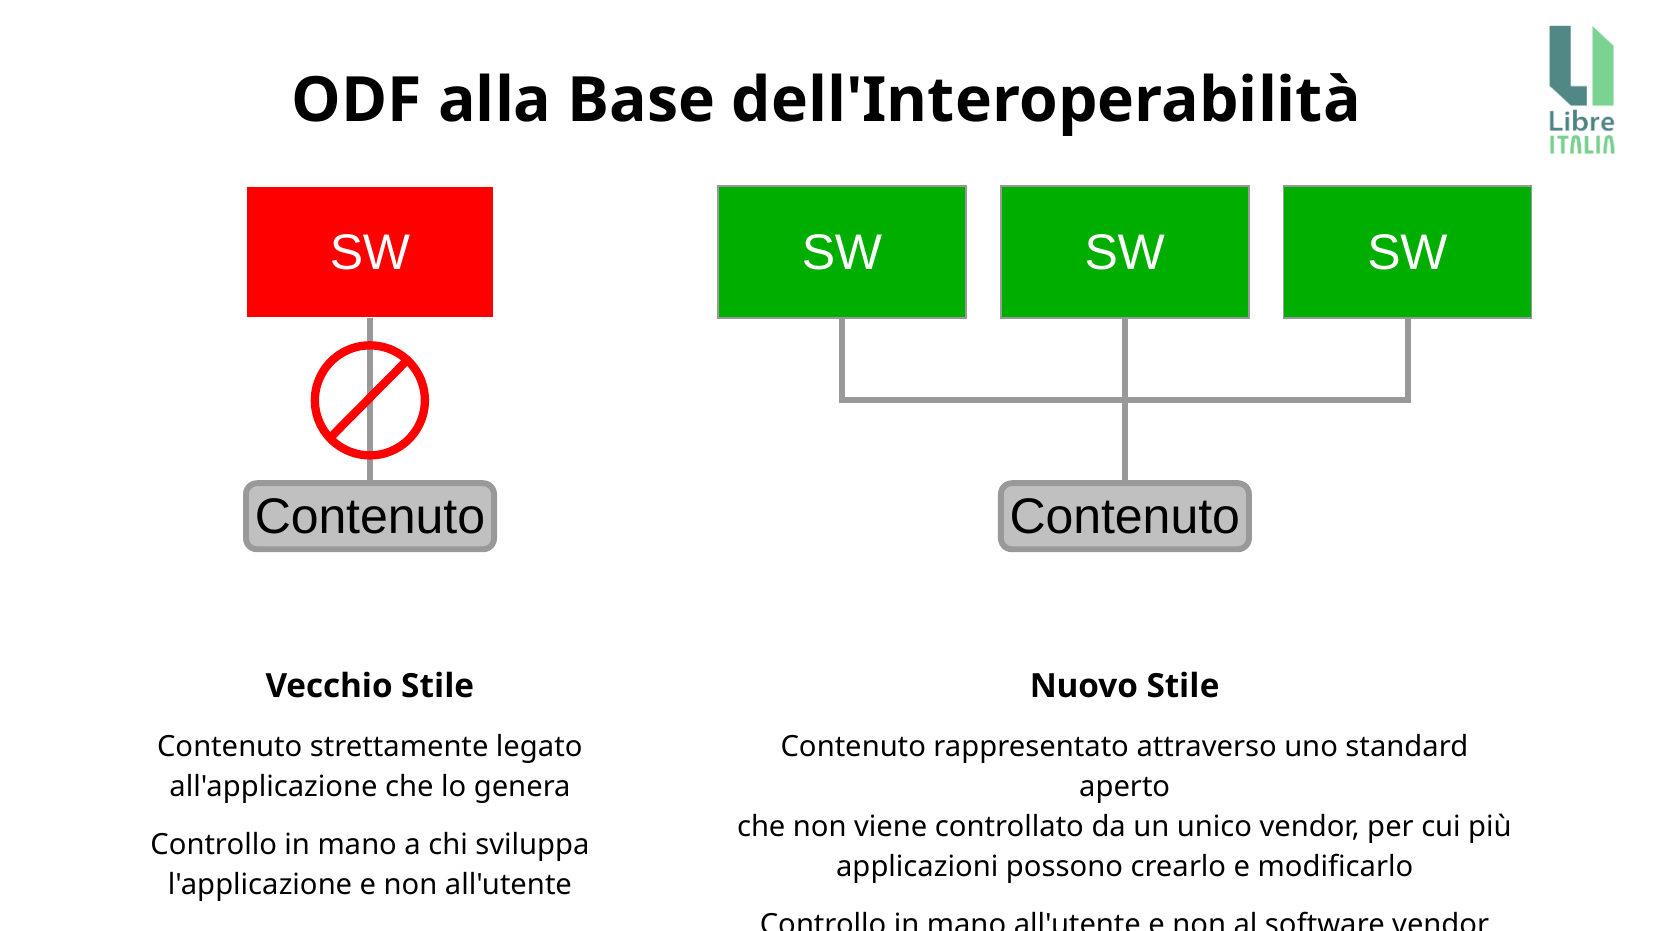

# ODF alla Base dell'Interoperabilità
SW
SW
SW
SW
Contenuto
Contenuto
Vecchio Stile
Contenuto strettamente legato
all'applicazione che lo genera
Controllo in mano a chi sviluppa
l'applicazione e non all'utente
Nuovo Stile
Contenuto rappresentato attraverso uno standard aperto
che non viene controllato da un unico vendor, per cui più
applicazioni possono crearlo e modificarlo
Controllo in mano all'utente e non al software vendor